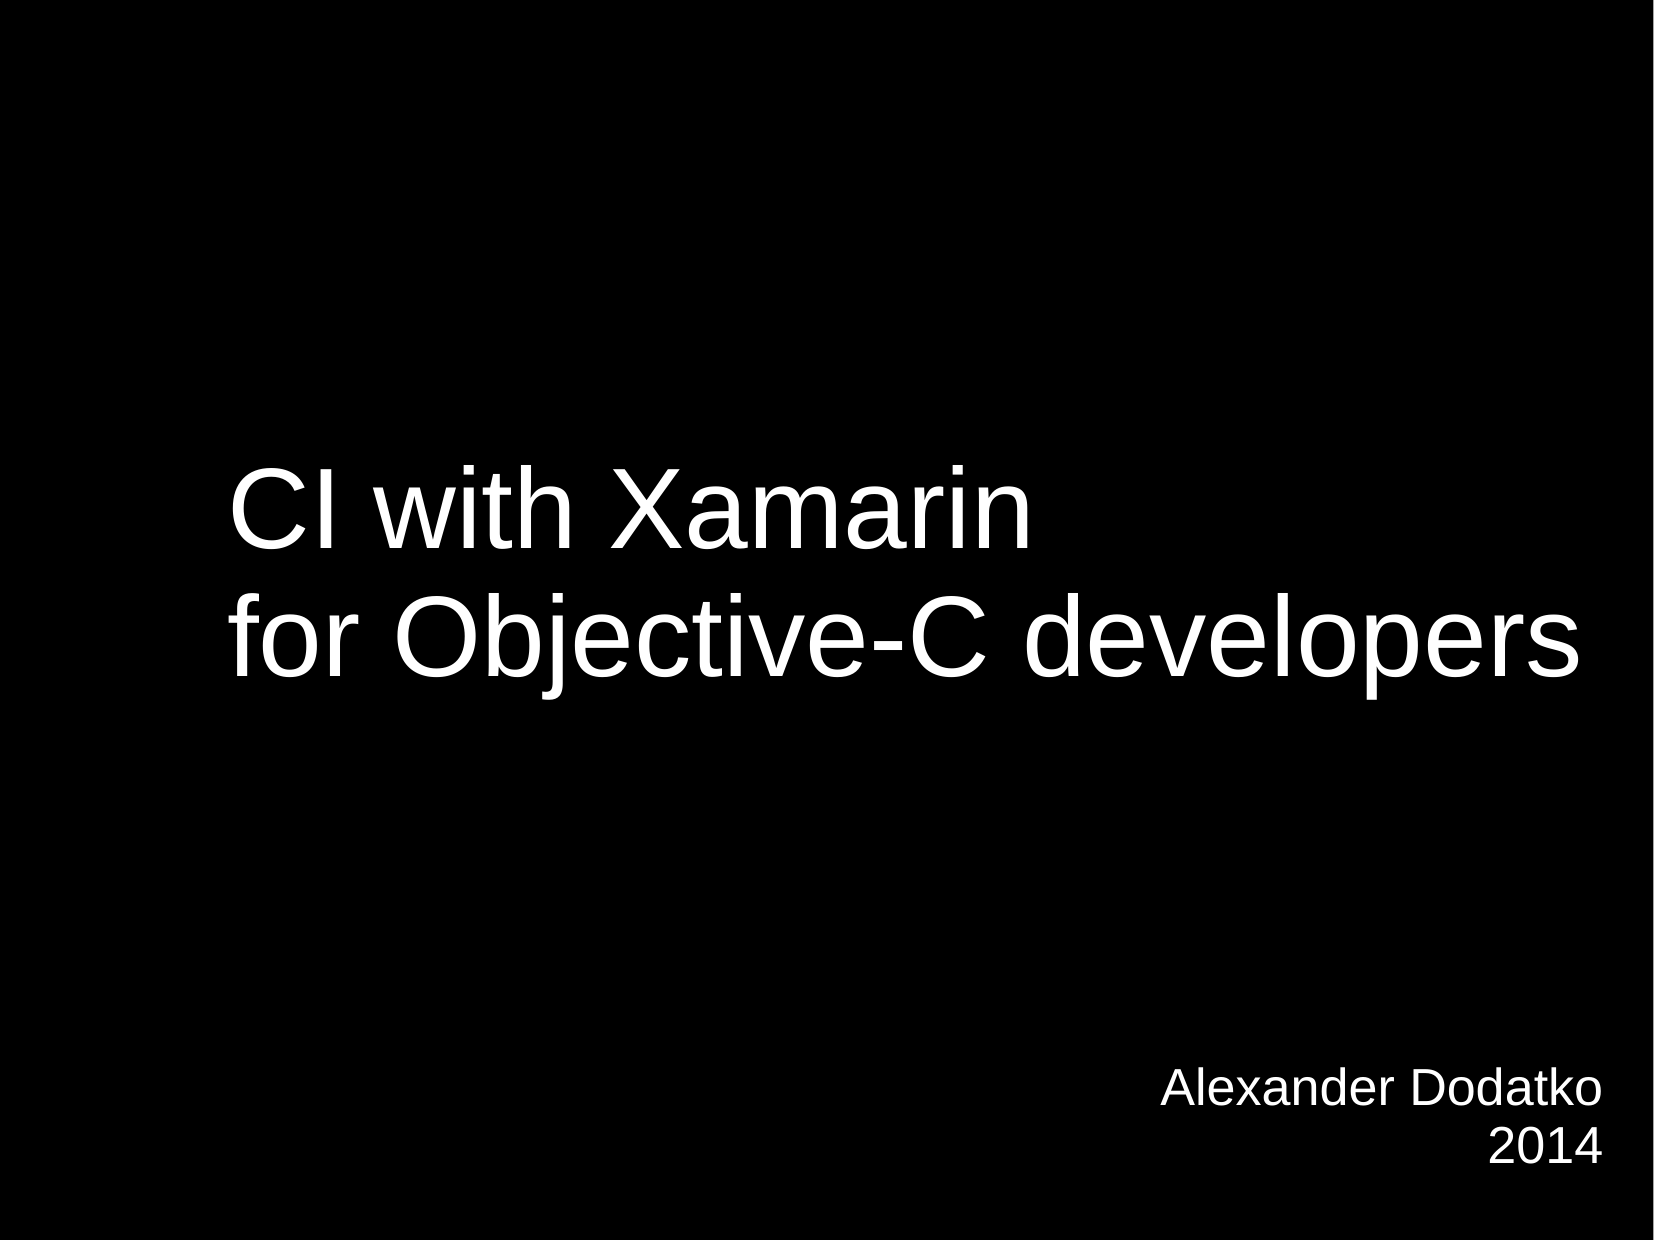

CI with Xamarin
for Objective-C developers
Alexander Dodatko
2014